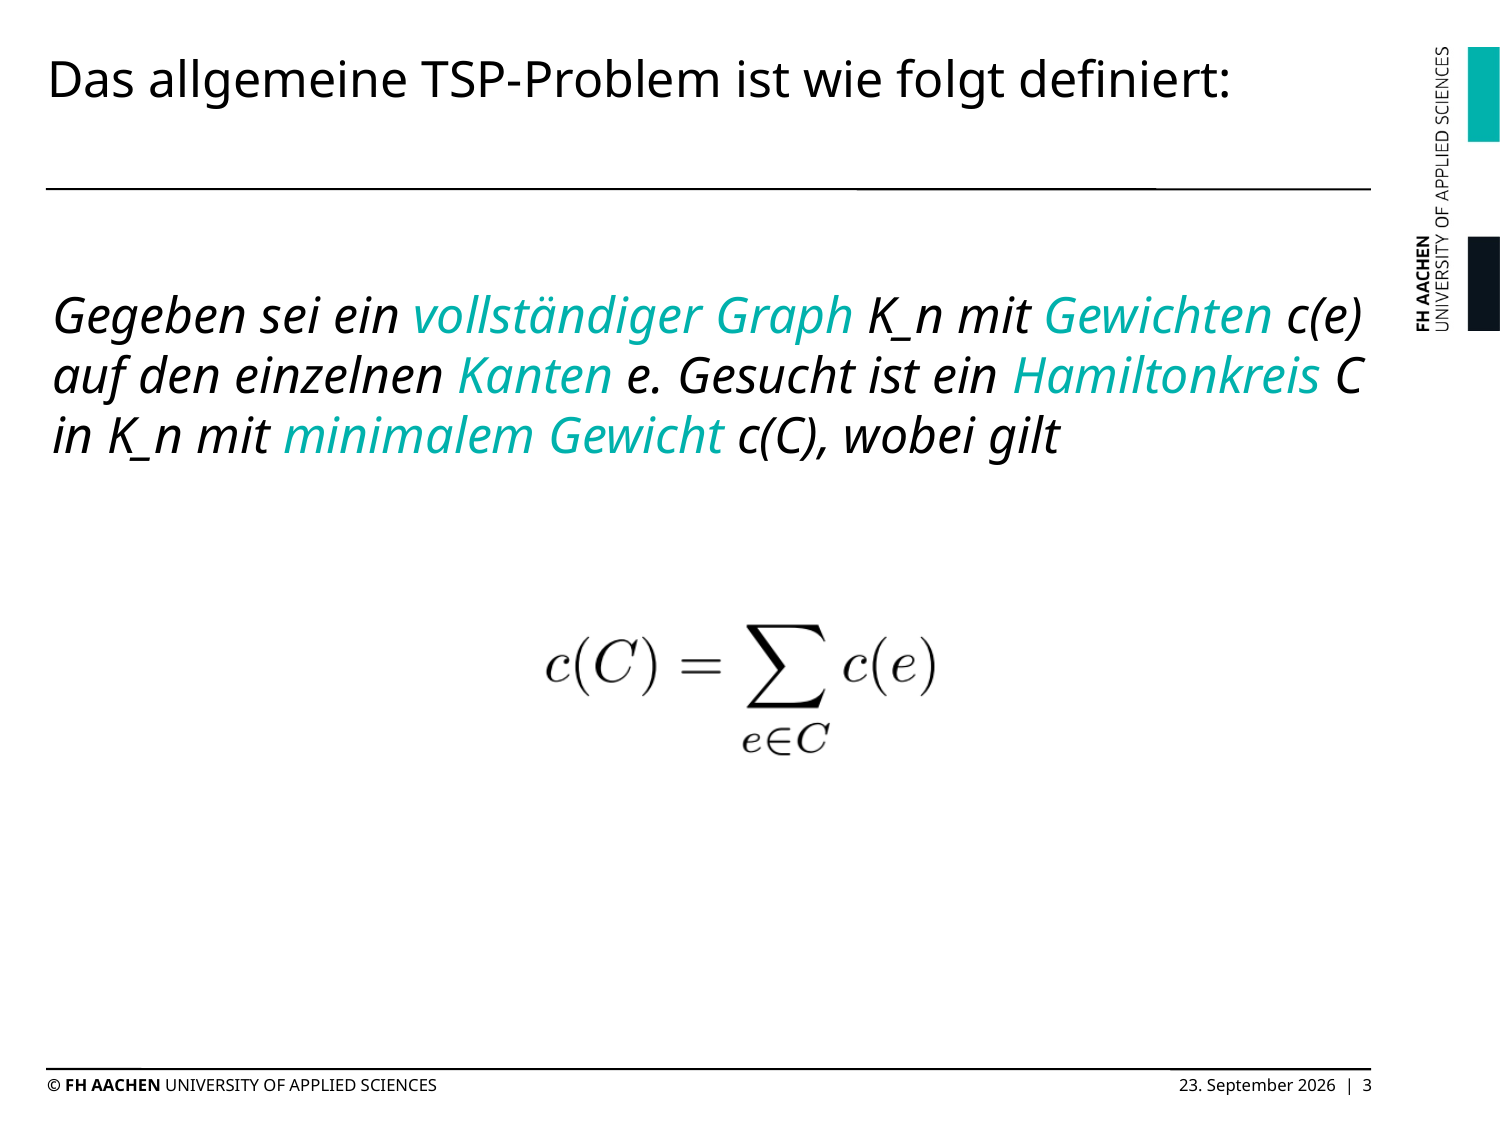

# Das allgemeine TSP-Problem ist wie folgt definiert:
Gegeben sei ein vollständiger Graph K_n mit Gewichten c(e) auf den einzelnen Kanten e. Gesucht ist ein Hamiltonkreis C in K_n mit minimalem Gewicht c(C), wobei gilt